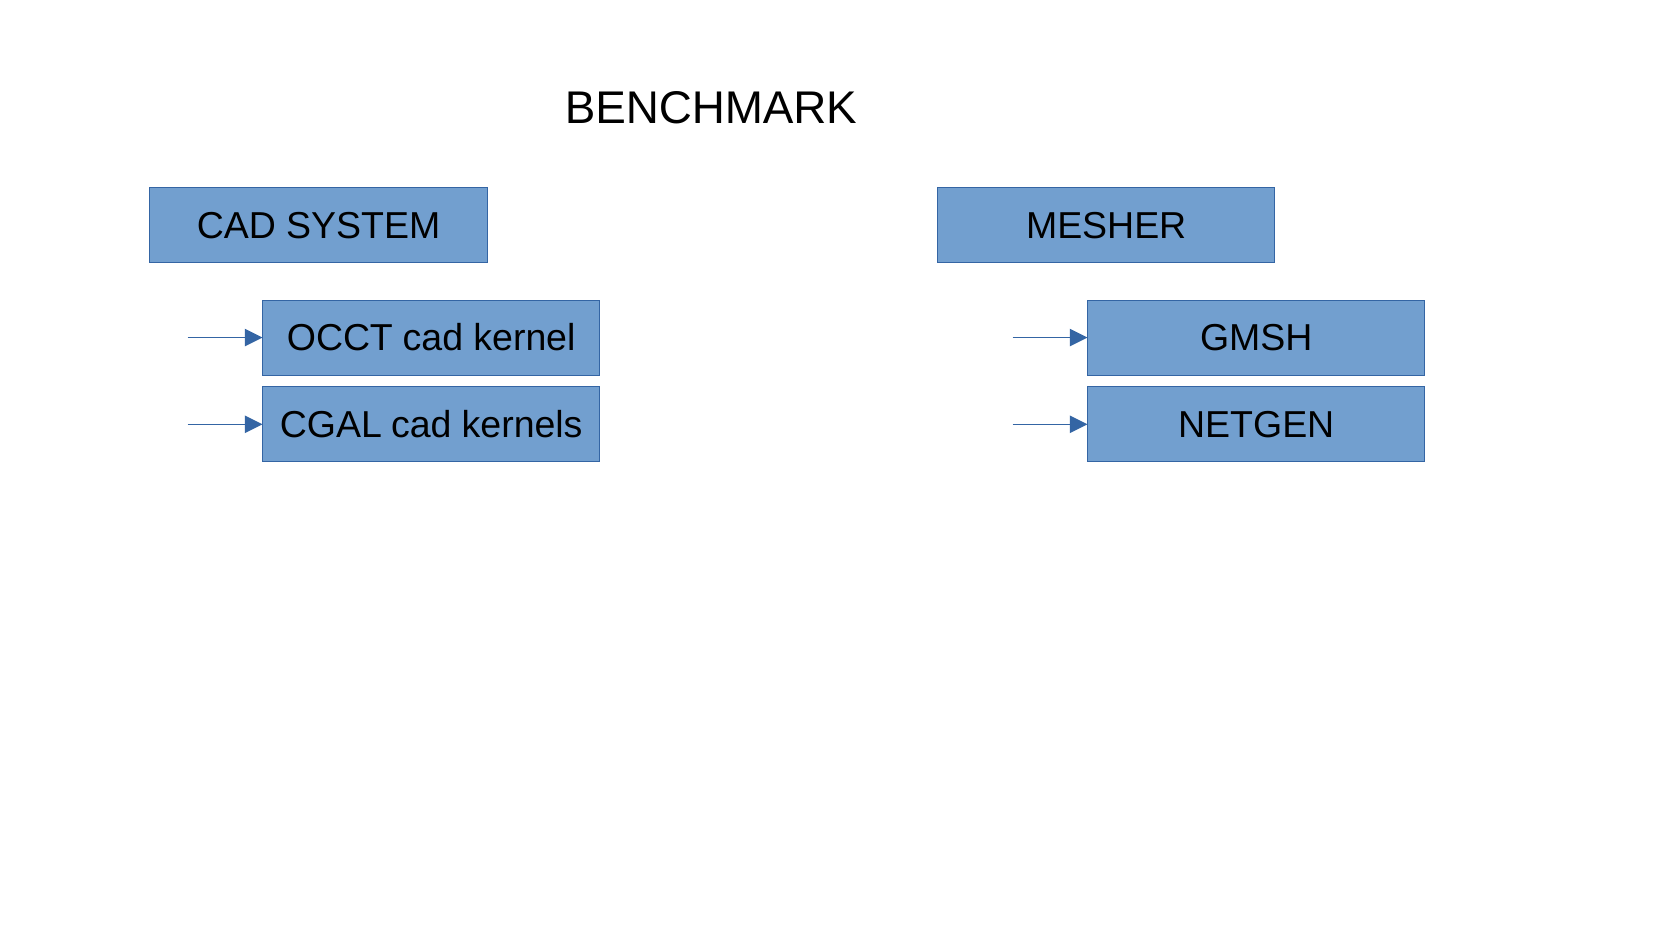

BENCHMARK
CAD SYSTEM
MESHER
OCCT cad kernel
GMSH
CGAL cad kernels
NETGEN